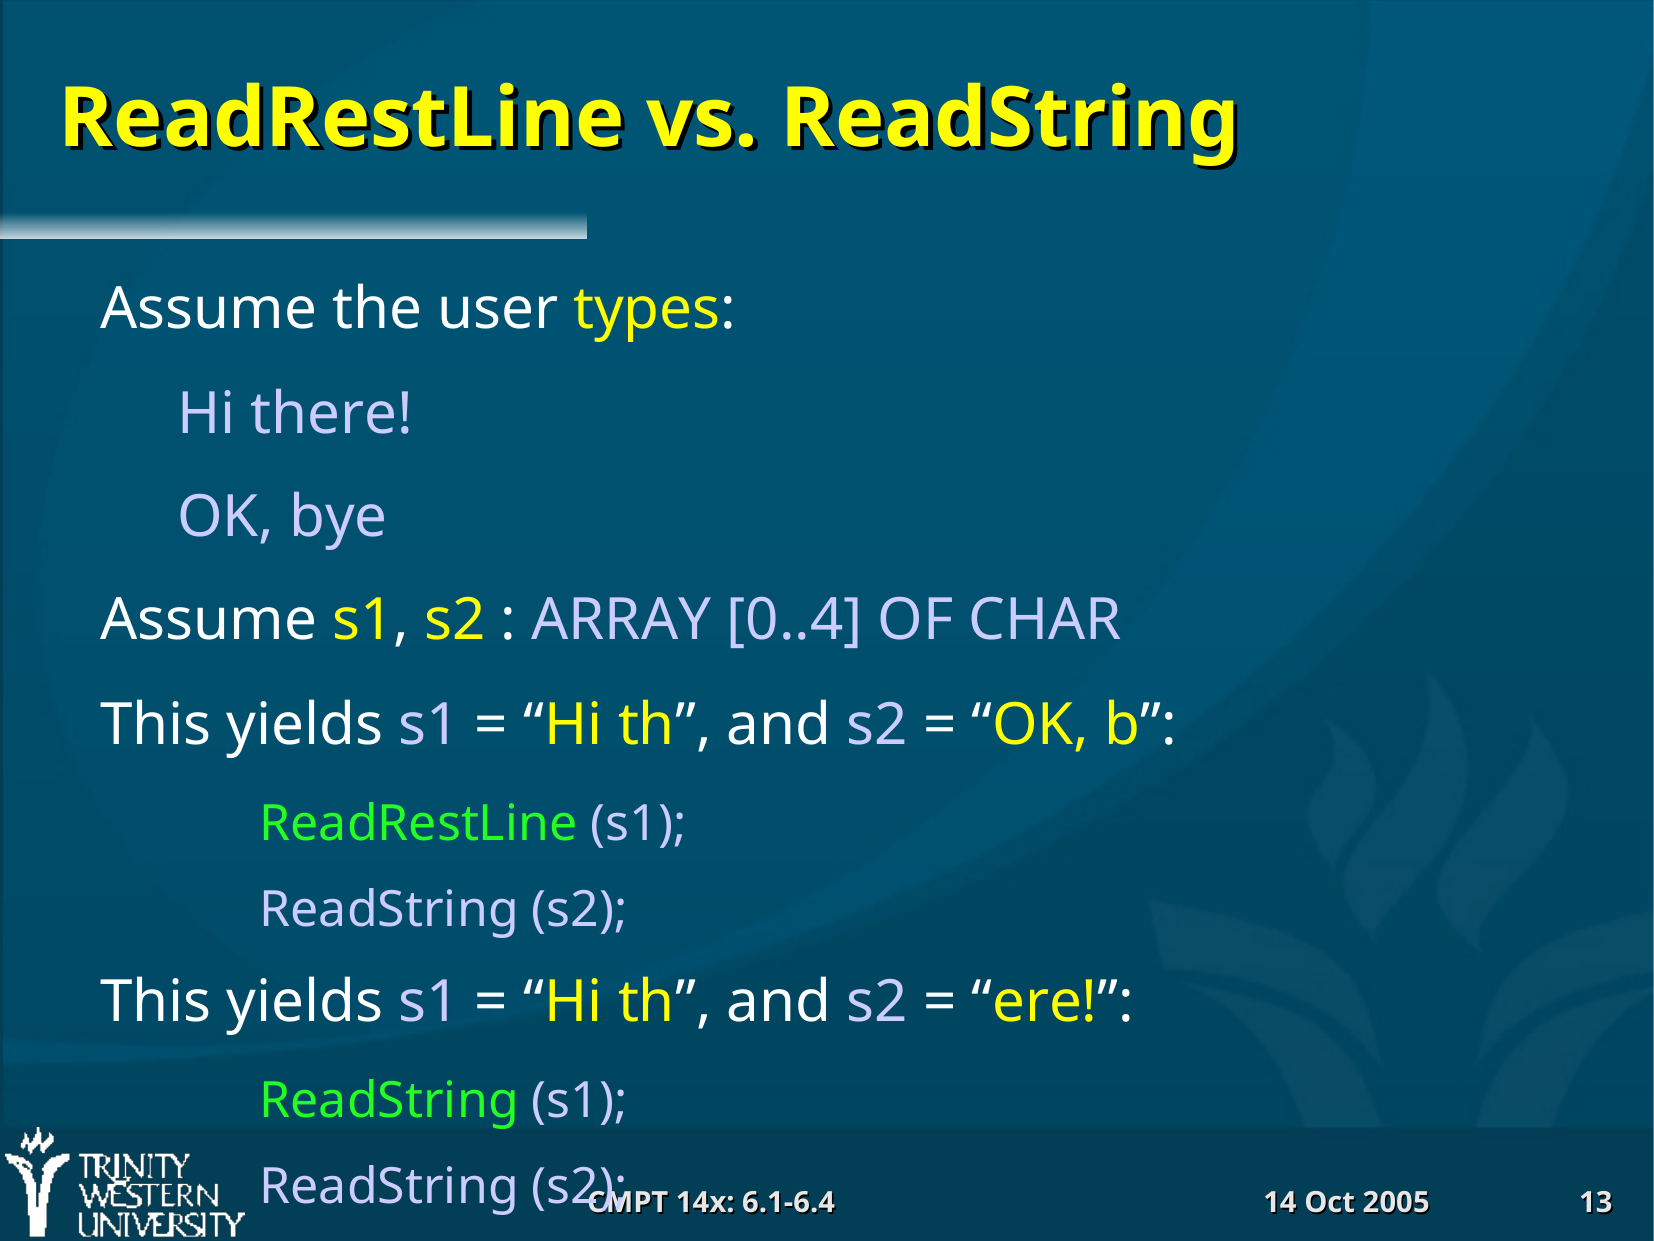

# ReadRestLine vs. ReadString
Assume the user types:
Hi there!
OK, bye
Assume s1, s2 : ARRAY [0..4] OF CHAR
This yields s1 = “Hi th”, and s2 = “OK, b”:
ReadRestLine (s1);
ReadString (s2);
This yields s1 = “Hi th”, and s2 = “ere!”:
ReadString (s1);
ReadString (s2);
CMPT 14x: 6.1-6.4
14 Oct 2005
13